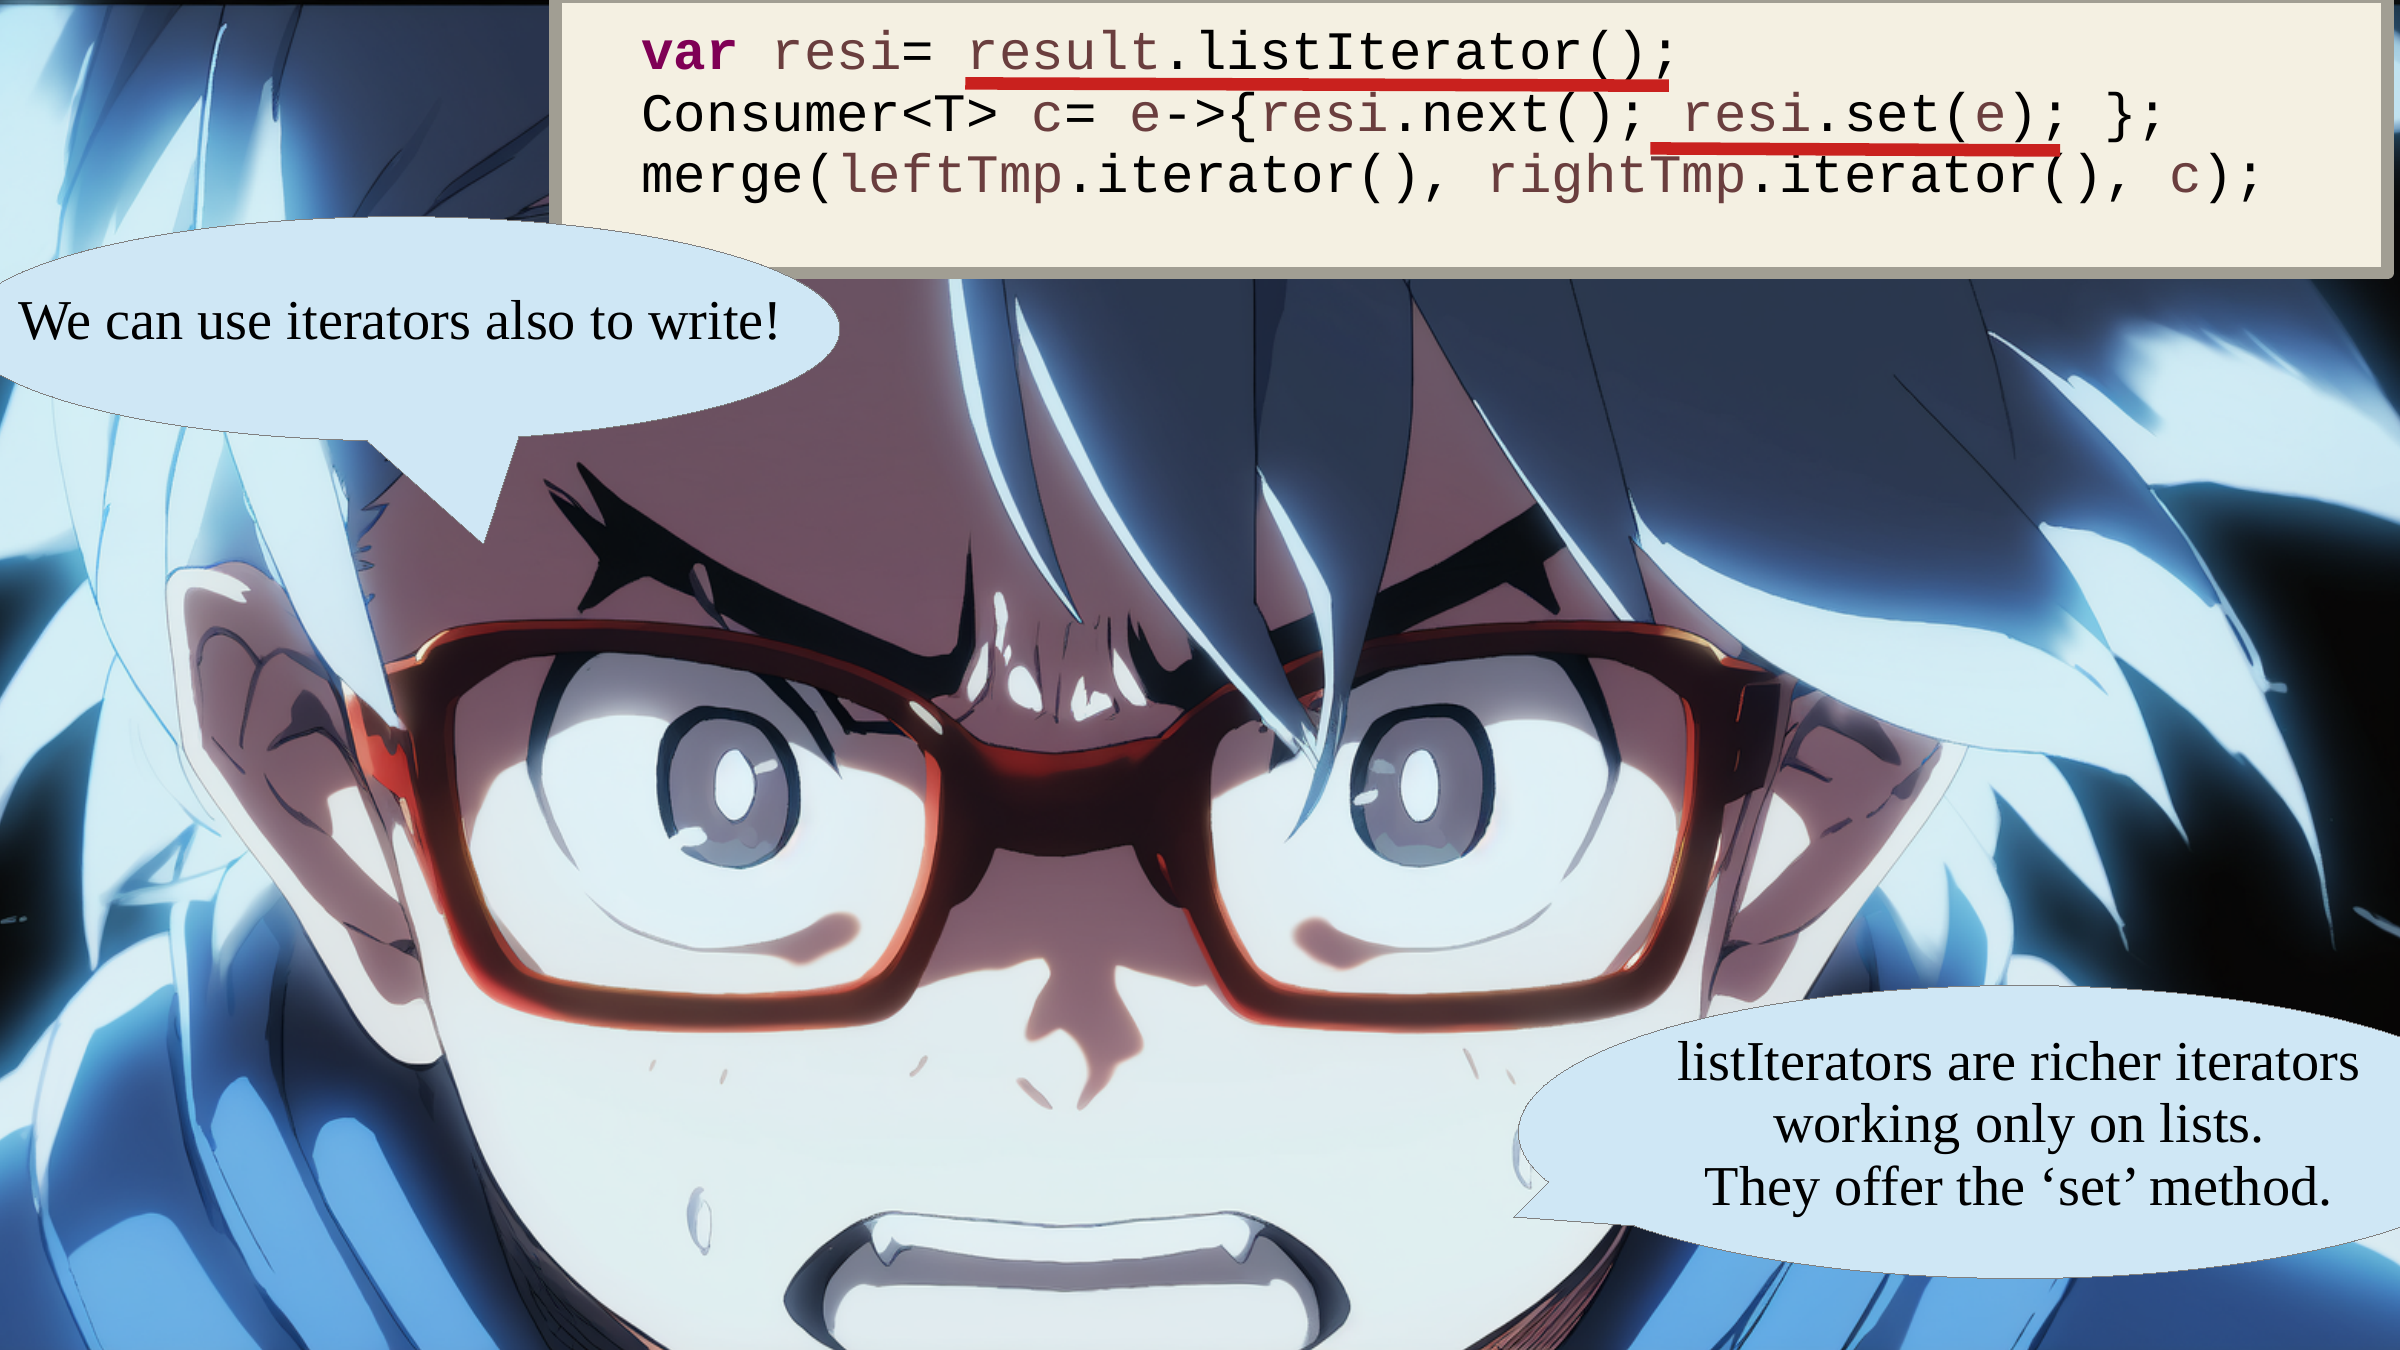

var resi= result.listIterator();
 Consumer<T> c= e->{resi.next(); resi.set(e); };
 merge(leftTmp.iterator(), rightTmp.iterator(), c);
We can use iterators also to write!
listIterators are richer iterators
working only on lists.
They offer the ‘set’ method.